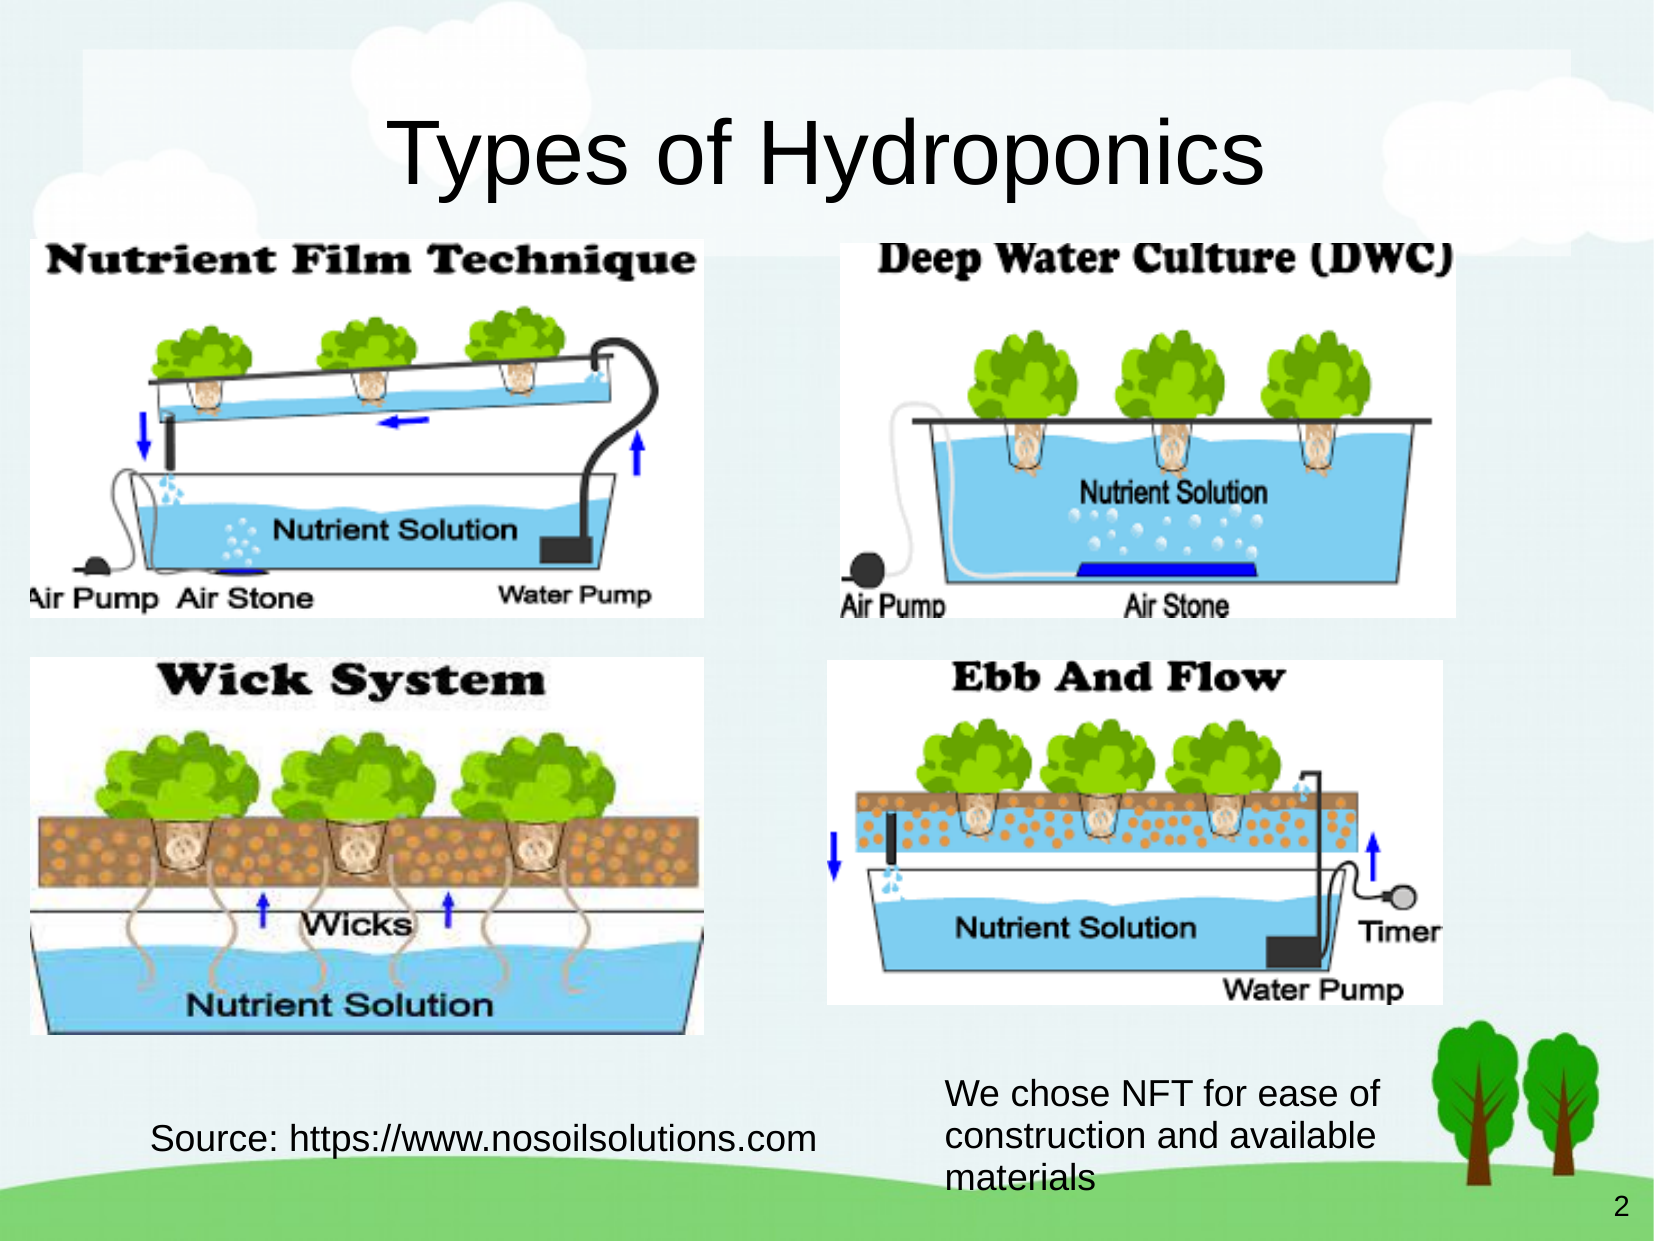

# Types of Hydroponics
We chose NFT for ease of construction and available materials
Source: https://www.nosoilsolutions.com
2